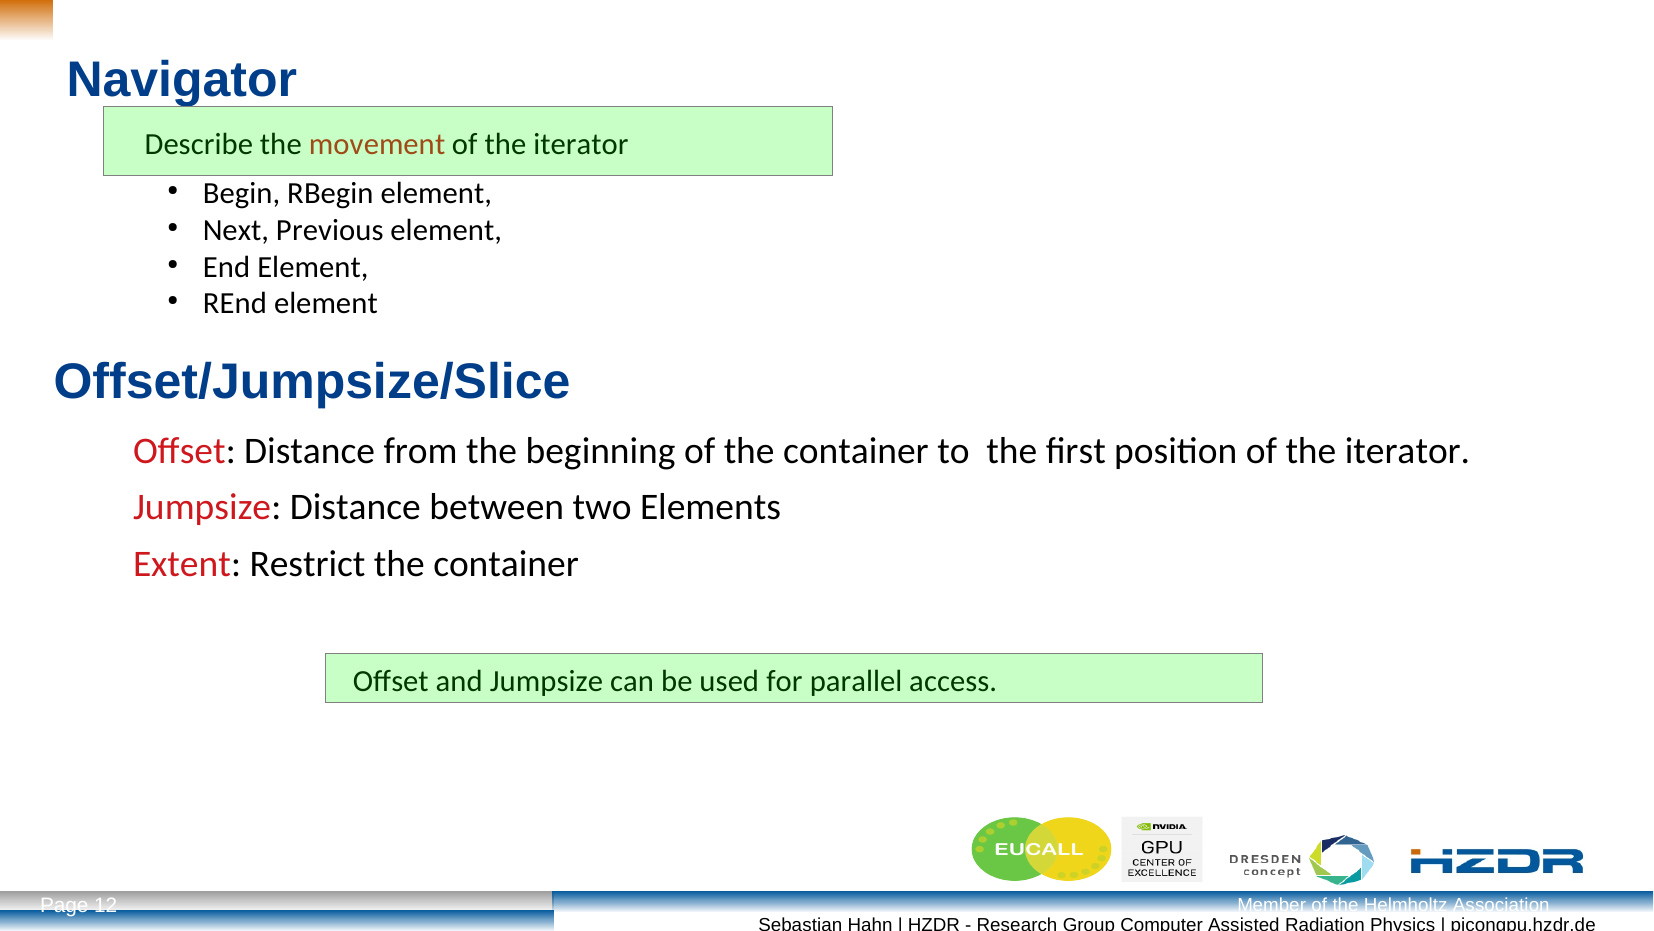

# Navigator
Describe the movement of the iterator
Begin, RBegin element,
Next, Previous element,
End Element,
REnd element
Offset/Jumpsize/Slice
Offset: Distance from the beginning of the container to the first position of the iterator.
Jumpsize: Distance between two Elements
Extent: Restrict the container
Offset and Jumpsize can be used for parallel access.